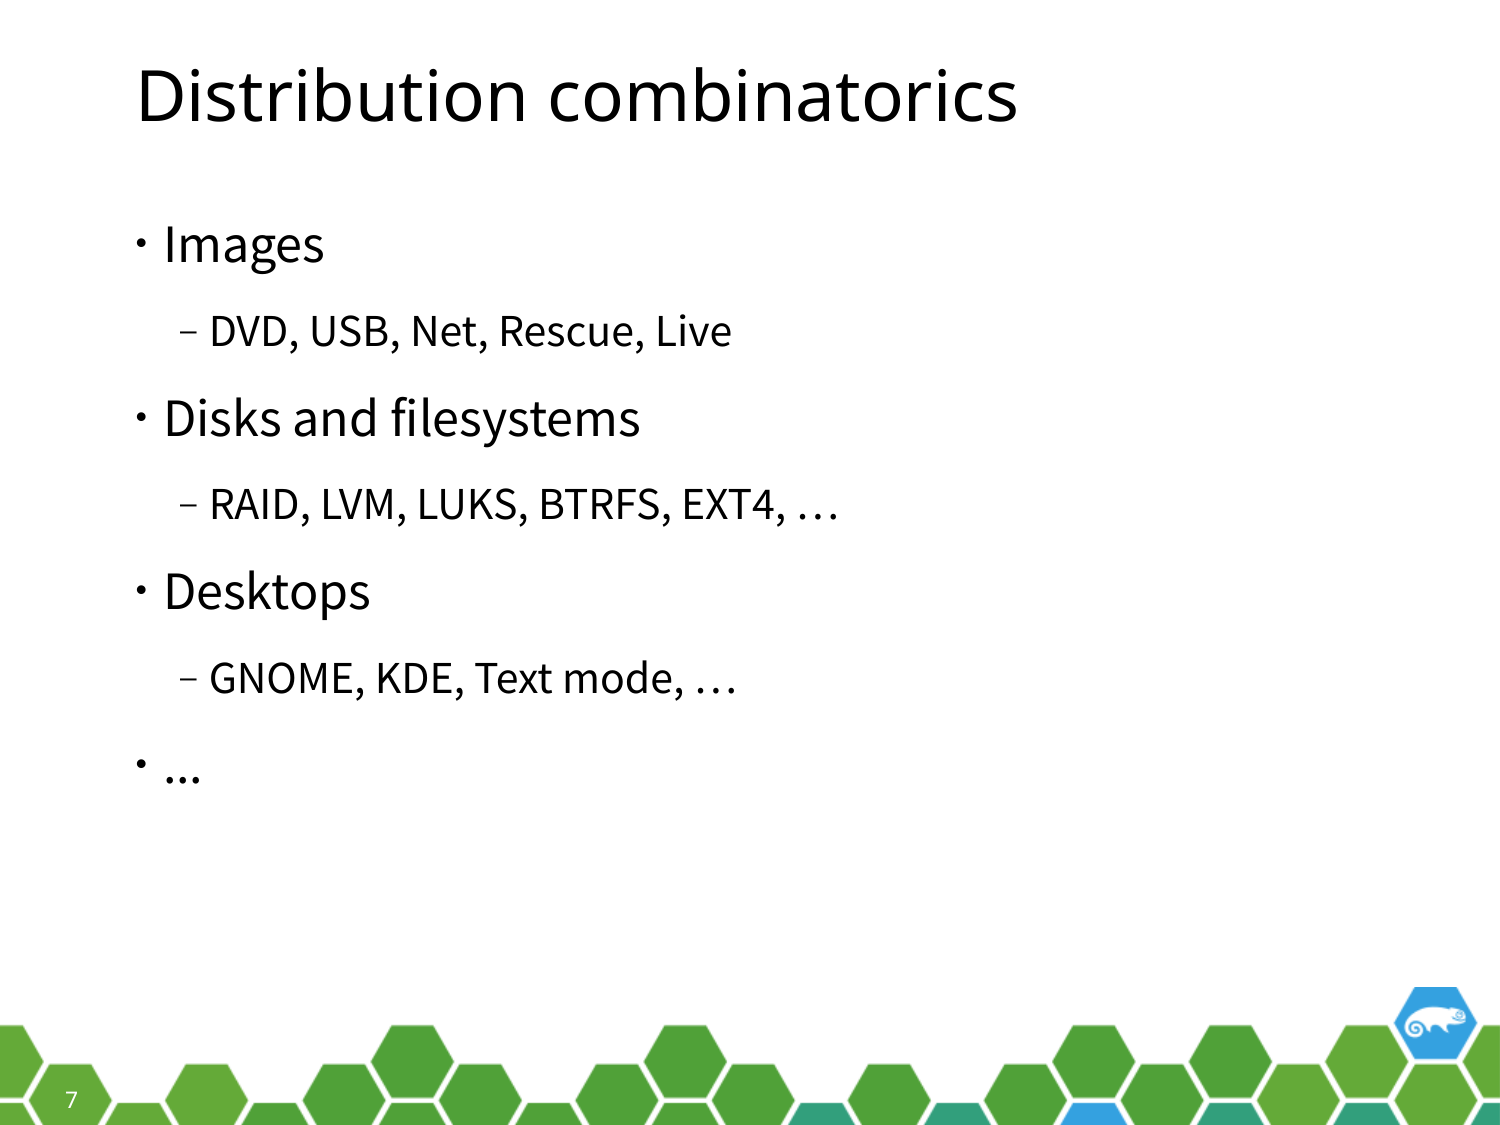

# Distribution combinatorics
Images
DVD, USB, Net, Rescue, Live
Disks and filesystems
RAID, LVM, LUKS, BTRFS, EXT4, …
Desktops
GNOME, KDE, Text mode, …
...